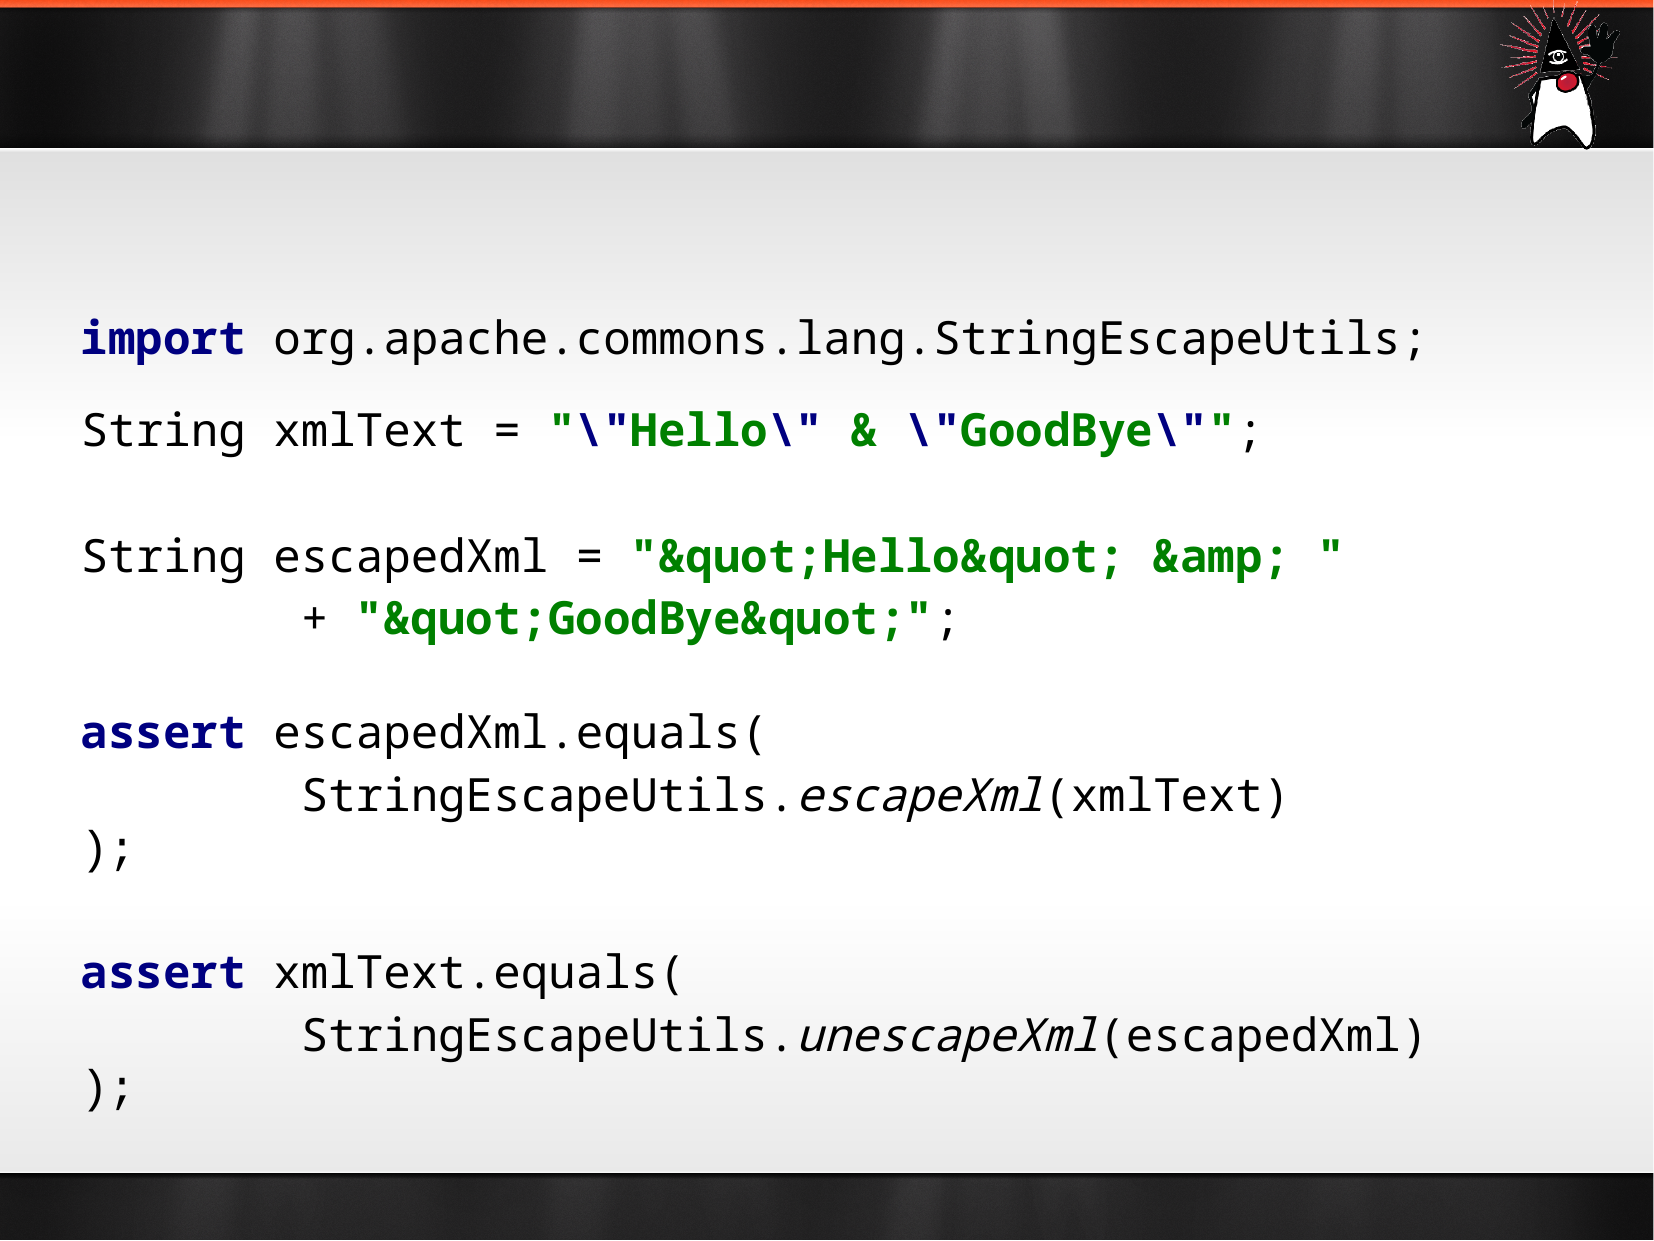

#
import org.apache.commons.lang.StringEscapeUtils;
String xmlText = "\"Hello\" & \"GoodBye\"";
String escapedXml = "&quot;Hello&quot; &amp; "
 + "&quot;GoodBye&quot;";
assert escapedXml.equals(
 StringEscapeUtils.escapeXml(xmlText)
);
assert xmlText.equals(
 StringEscapeUtils.unescapeXml(escapedXml)
);